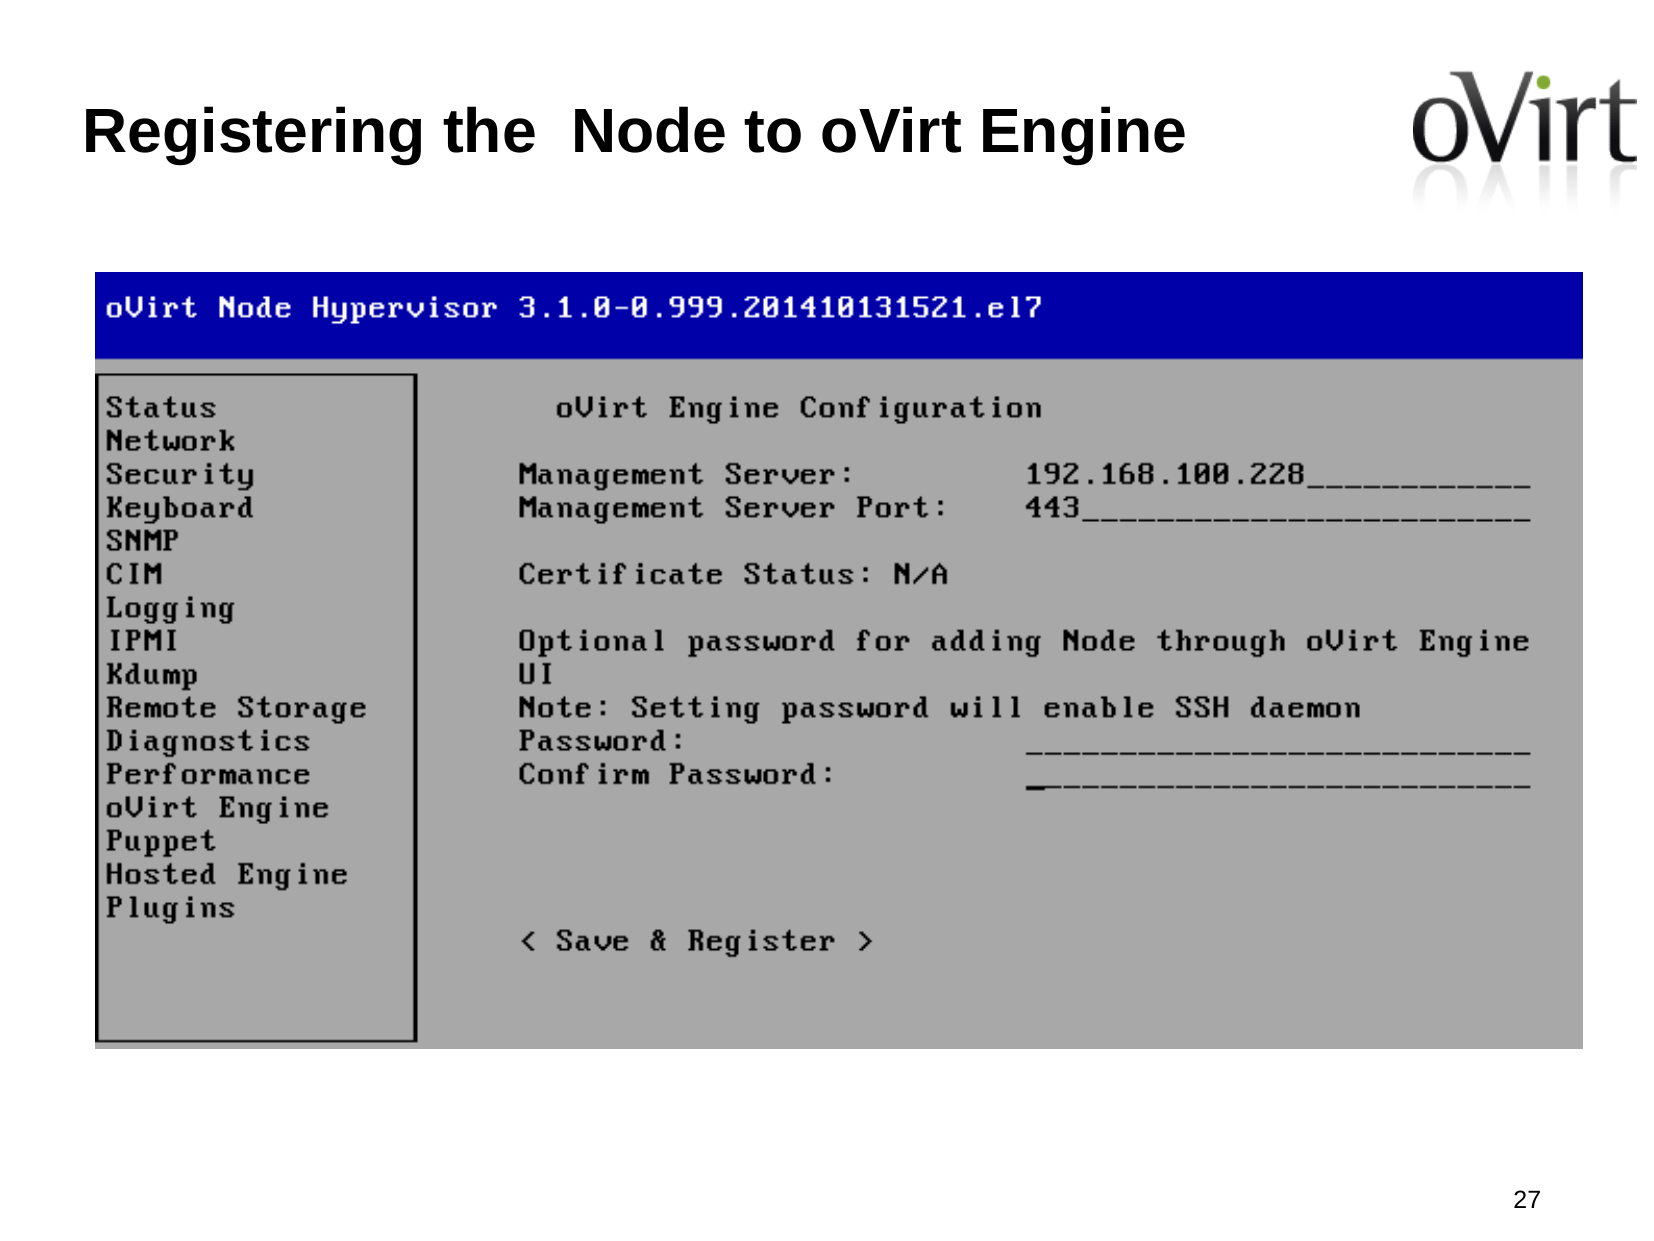

# Registering the Node to oVirt Engine